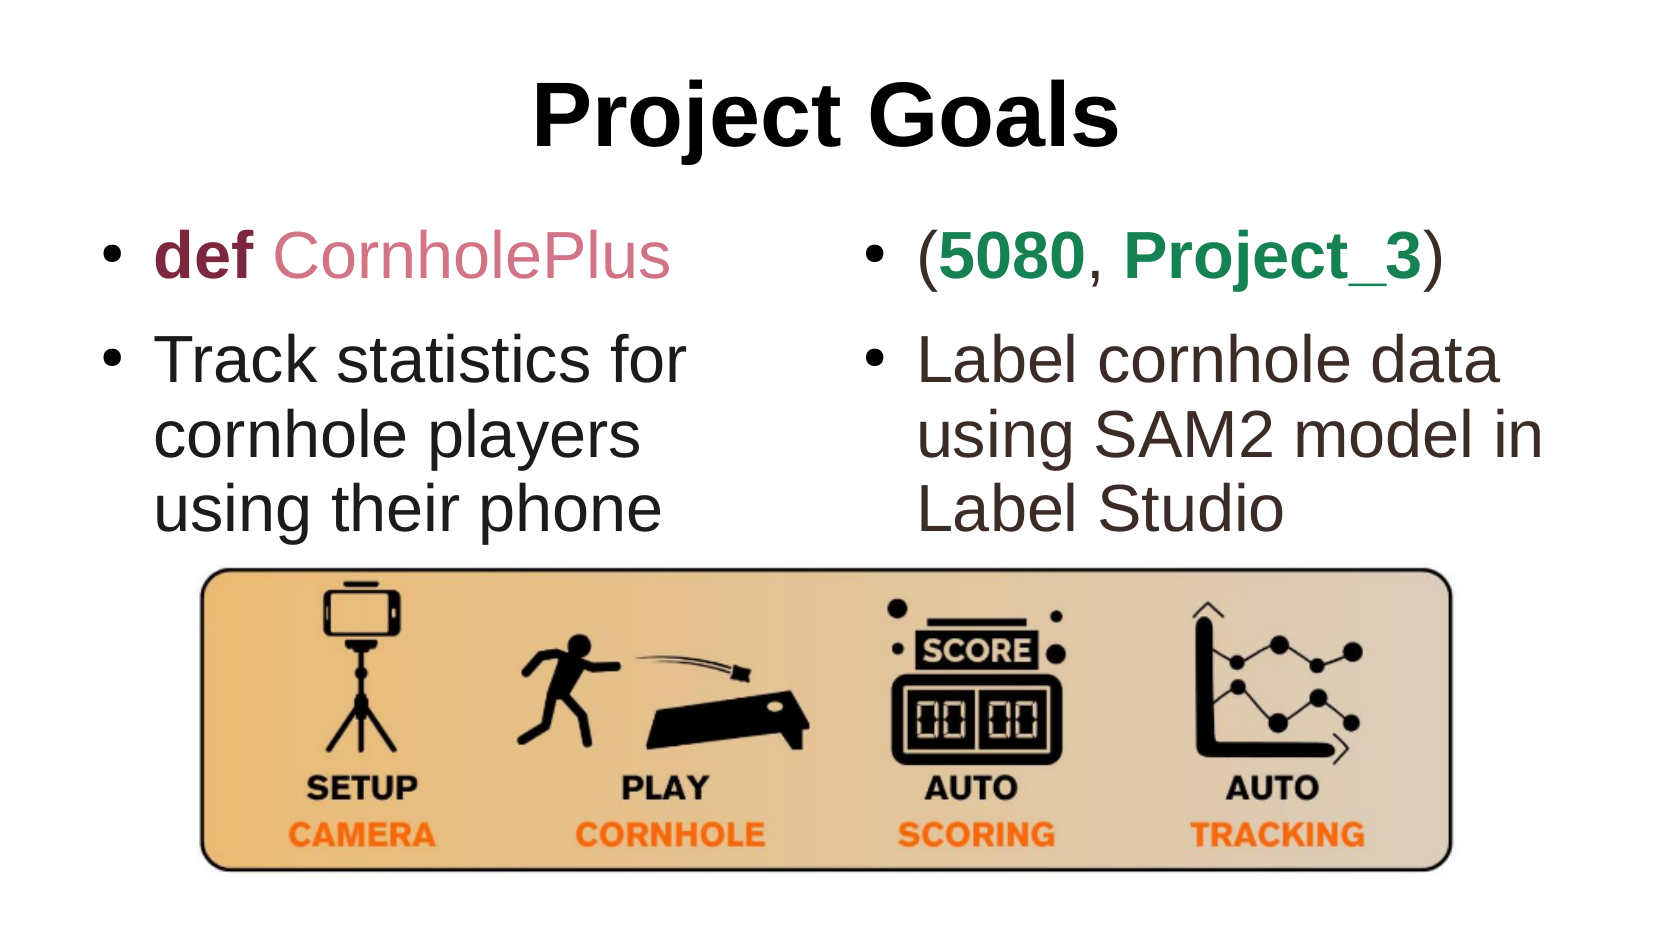

# Project Goals
def CornholePlus
Track statistics for cornhole players using their phone
(5080, Project_3)
Label cornhole data using SAM2 model in Label Studio